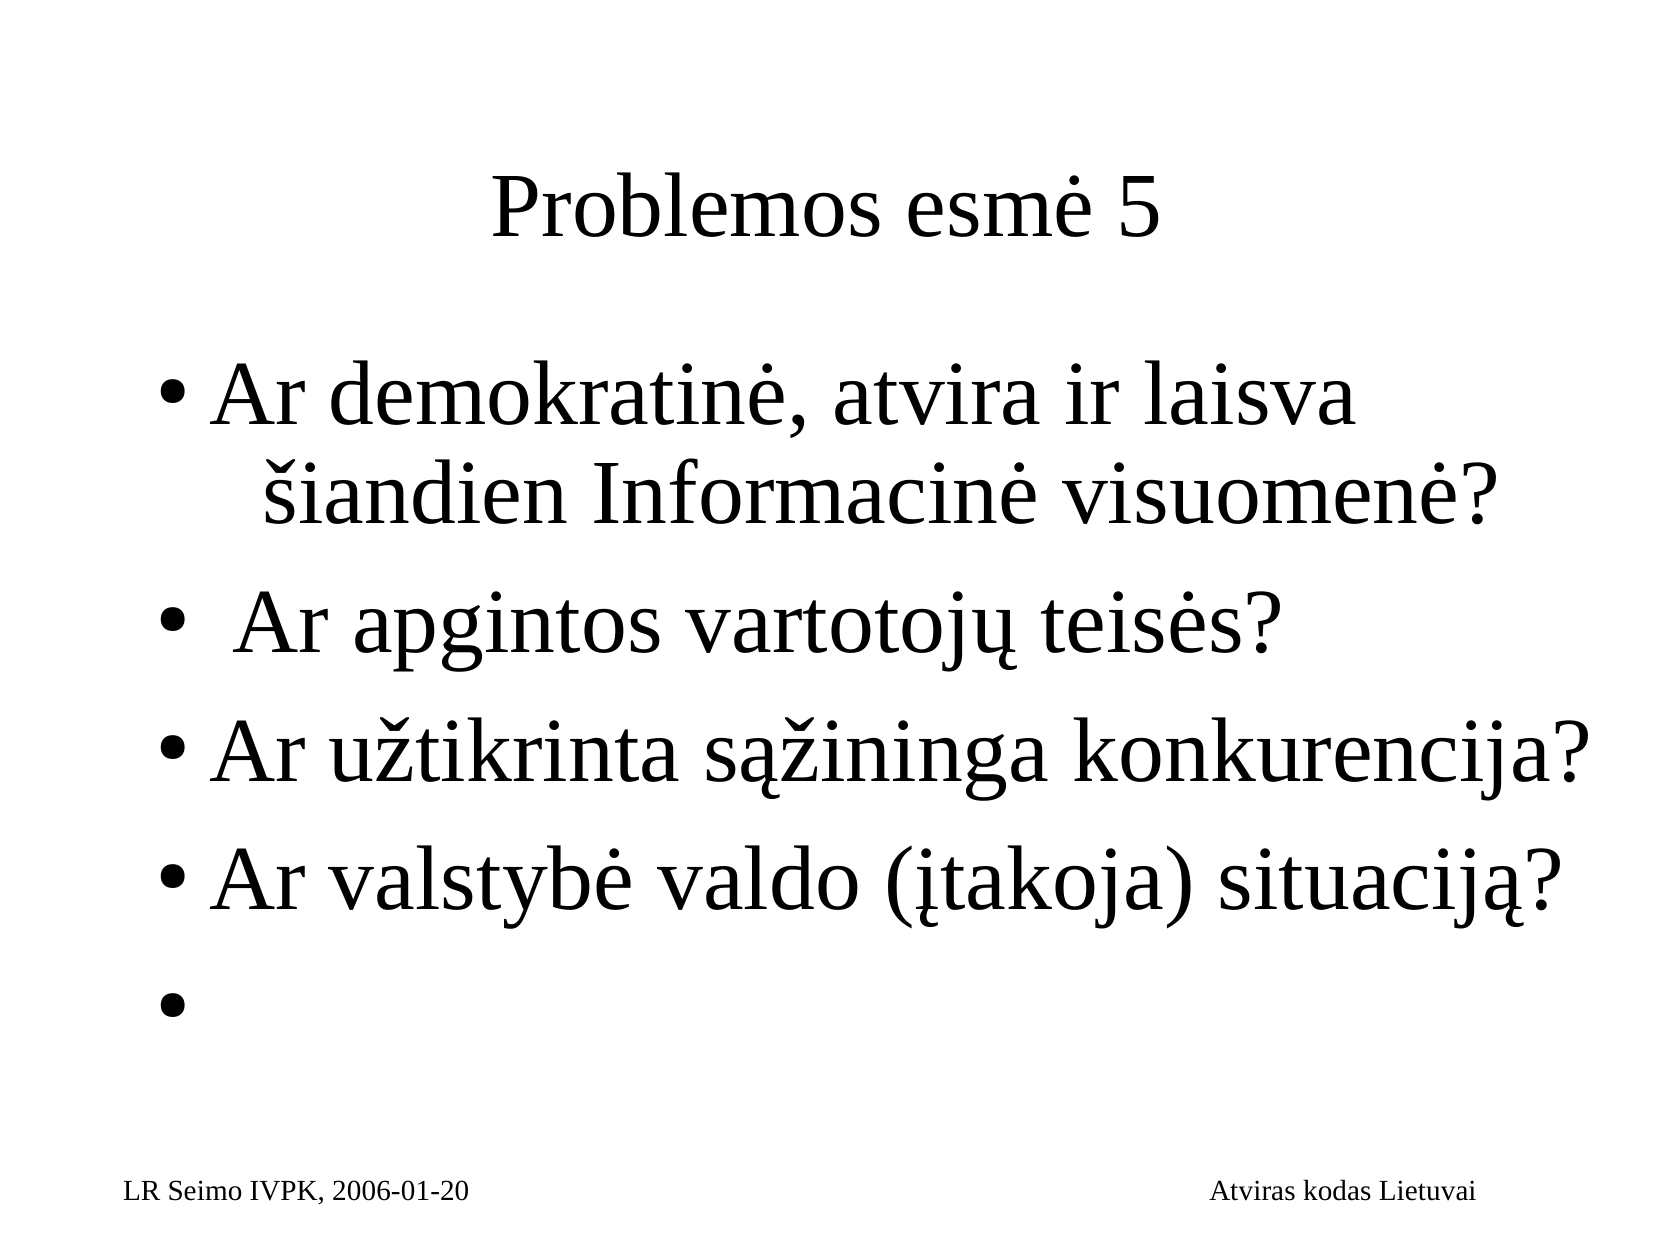

# Problemos esmė 5
Ar demokratinė, atvira ir laisva šiandien Informacinė visuomenė?
 Ar apgintos vartotojų teisės?
Ar užtikrinta sąžininga konkurencija?
Ar valstybė valdo (įtakoja) situaciją?